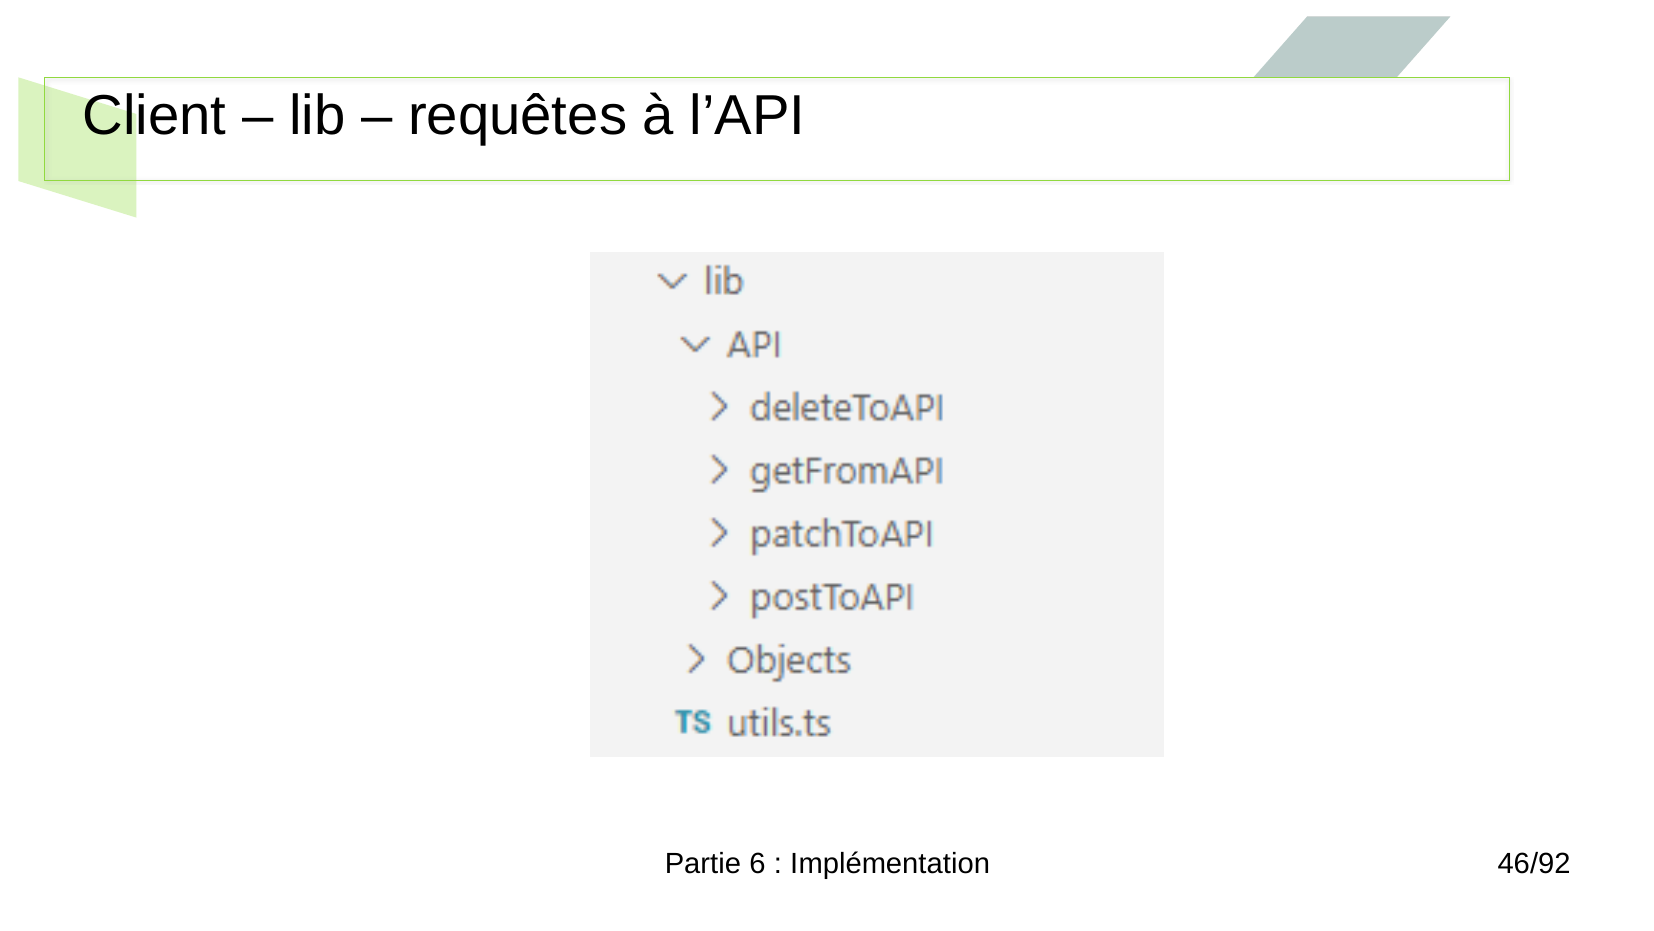

# Client – lib – requêtes à l’API
Partie 6 : Implémentation
46